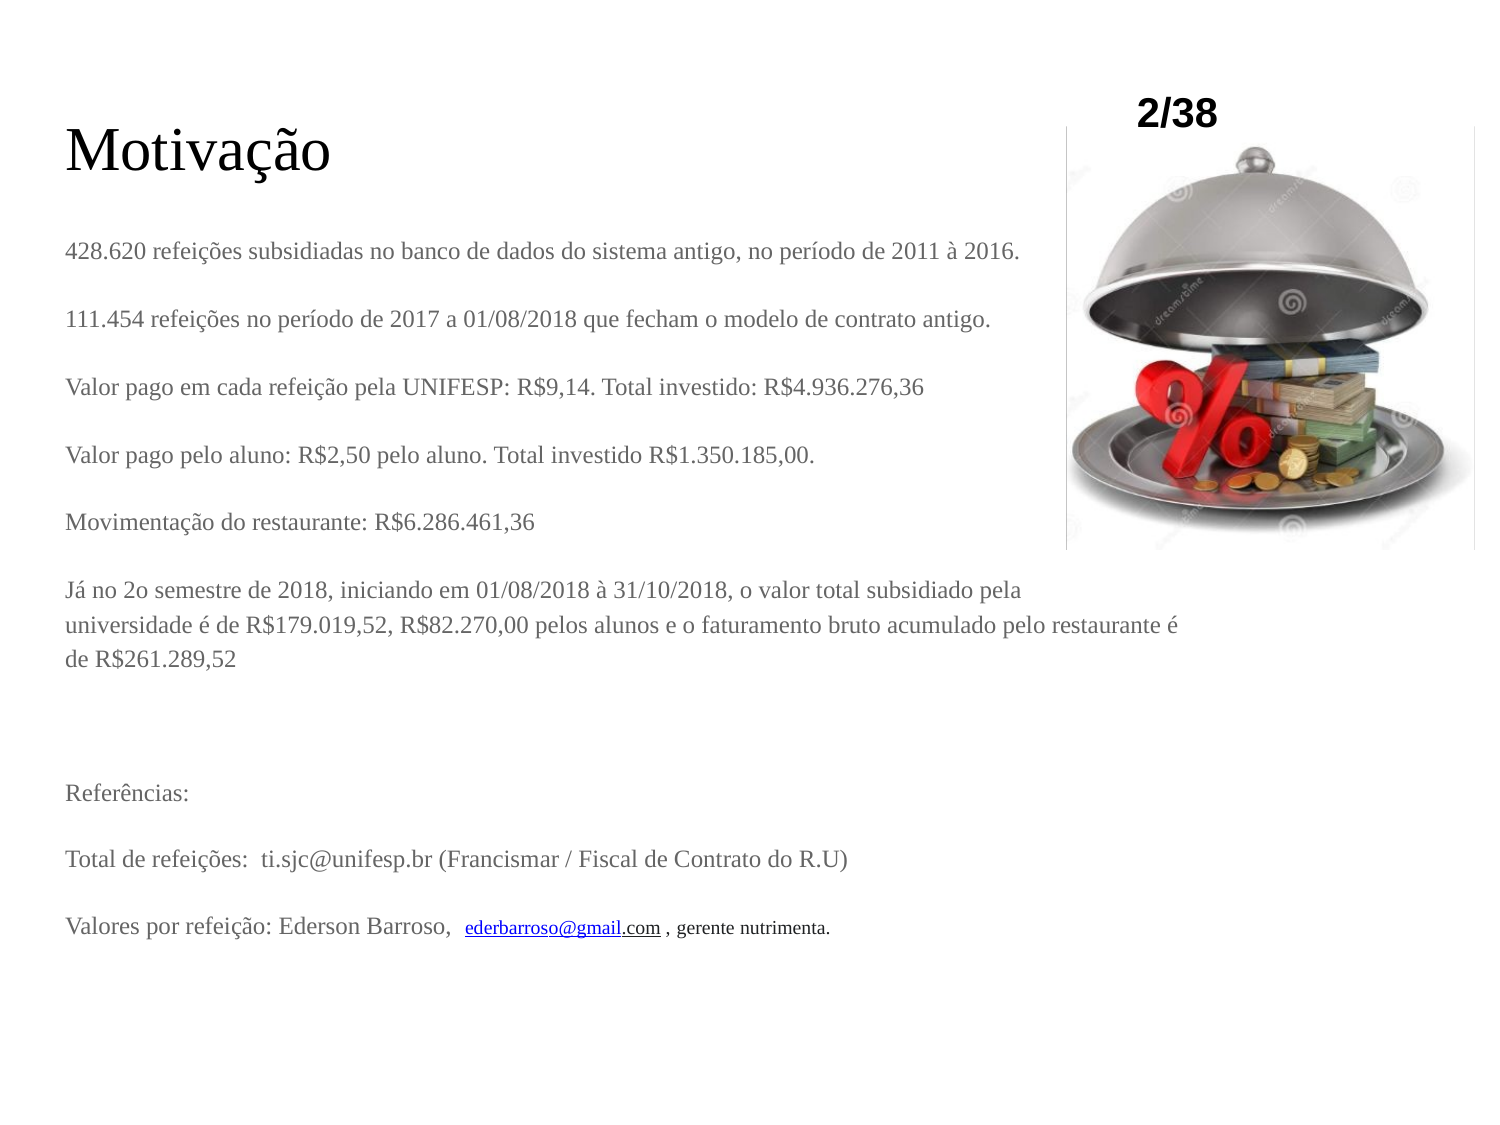

2/38
Motivação
428.620 refeições subsidiadas no banco de dados do sistema antigo, no período de 2011 à 2016.
111.454 refeições no período de 2017 a 01/08/2018 que fecham o modelo de contrato antigo.
Valor pago em cada refeição pela UNIFESP: R$9,14. Total investido: R$4.936.276,36
Valor pago pelo aluno: R$2,50 pelo aluno. Total investido R$1.350.185,00.
Movimentação do restaurante: R$6.286.461,36
Já no 2o semestre de 2018, iniciando em 01/08/2018 à 31/10/2018, o valor total subsidiado pela
universidade é de R$179.019,52, R$82.270,00 pelos alunos e o faturamento bruto acumulado pelo restaurante é
de R$261.289,52
Referências:
Total de refeições: ti.sjc@unifesp.br (Francismar / Fiscal de Contrato do R.U)
Valores por refeição: Ederson Barroso, ederbarroso@gmail.com , gerente nutrimenta.